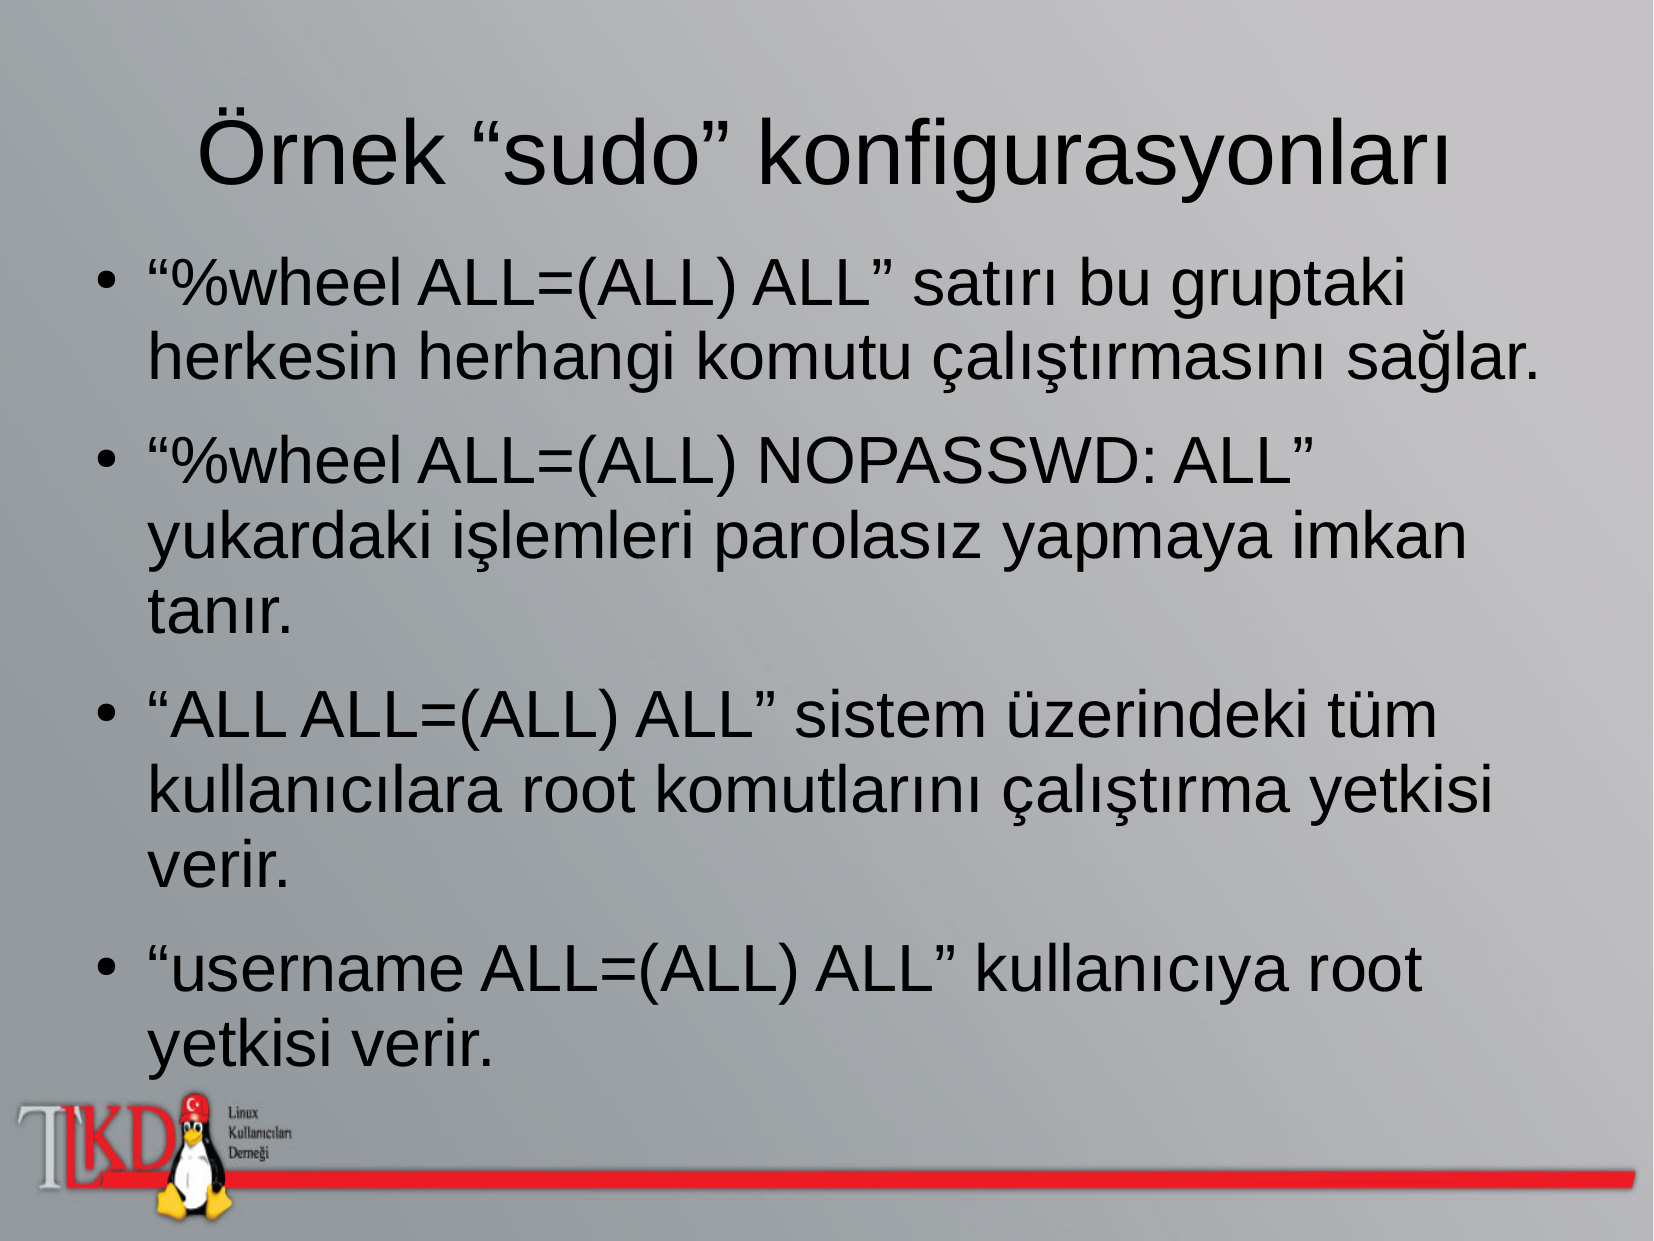

# Örnek “sudo” konfigurasyonları
“%wheel ALL=(ALL) ALL” satırı bu gruptaki herkesin herhangi komutu çalıştırmasını sağlar.
“%wheel ALL=(ALL) NOPASSWD: ALL” yukardaki işlemleri parolasız yapmaya imkan tanır.
“ALL ALL=(ALL) ALL” sistem üzerindeki tüm kullanıcılara root komutlarını çalıştırma yetkisi verir.
“username ALL=(ALL) ALL” kullanıcıya root yetkisi verir.